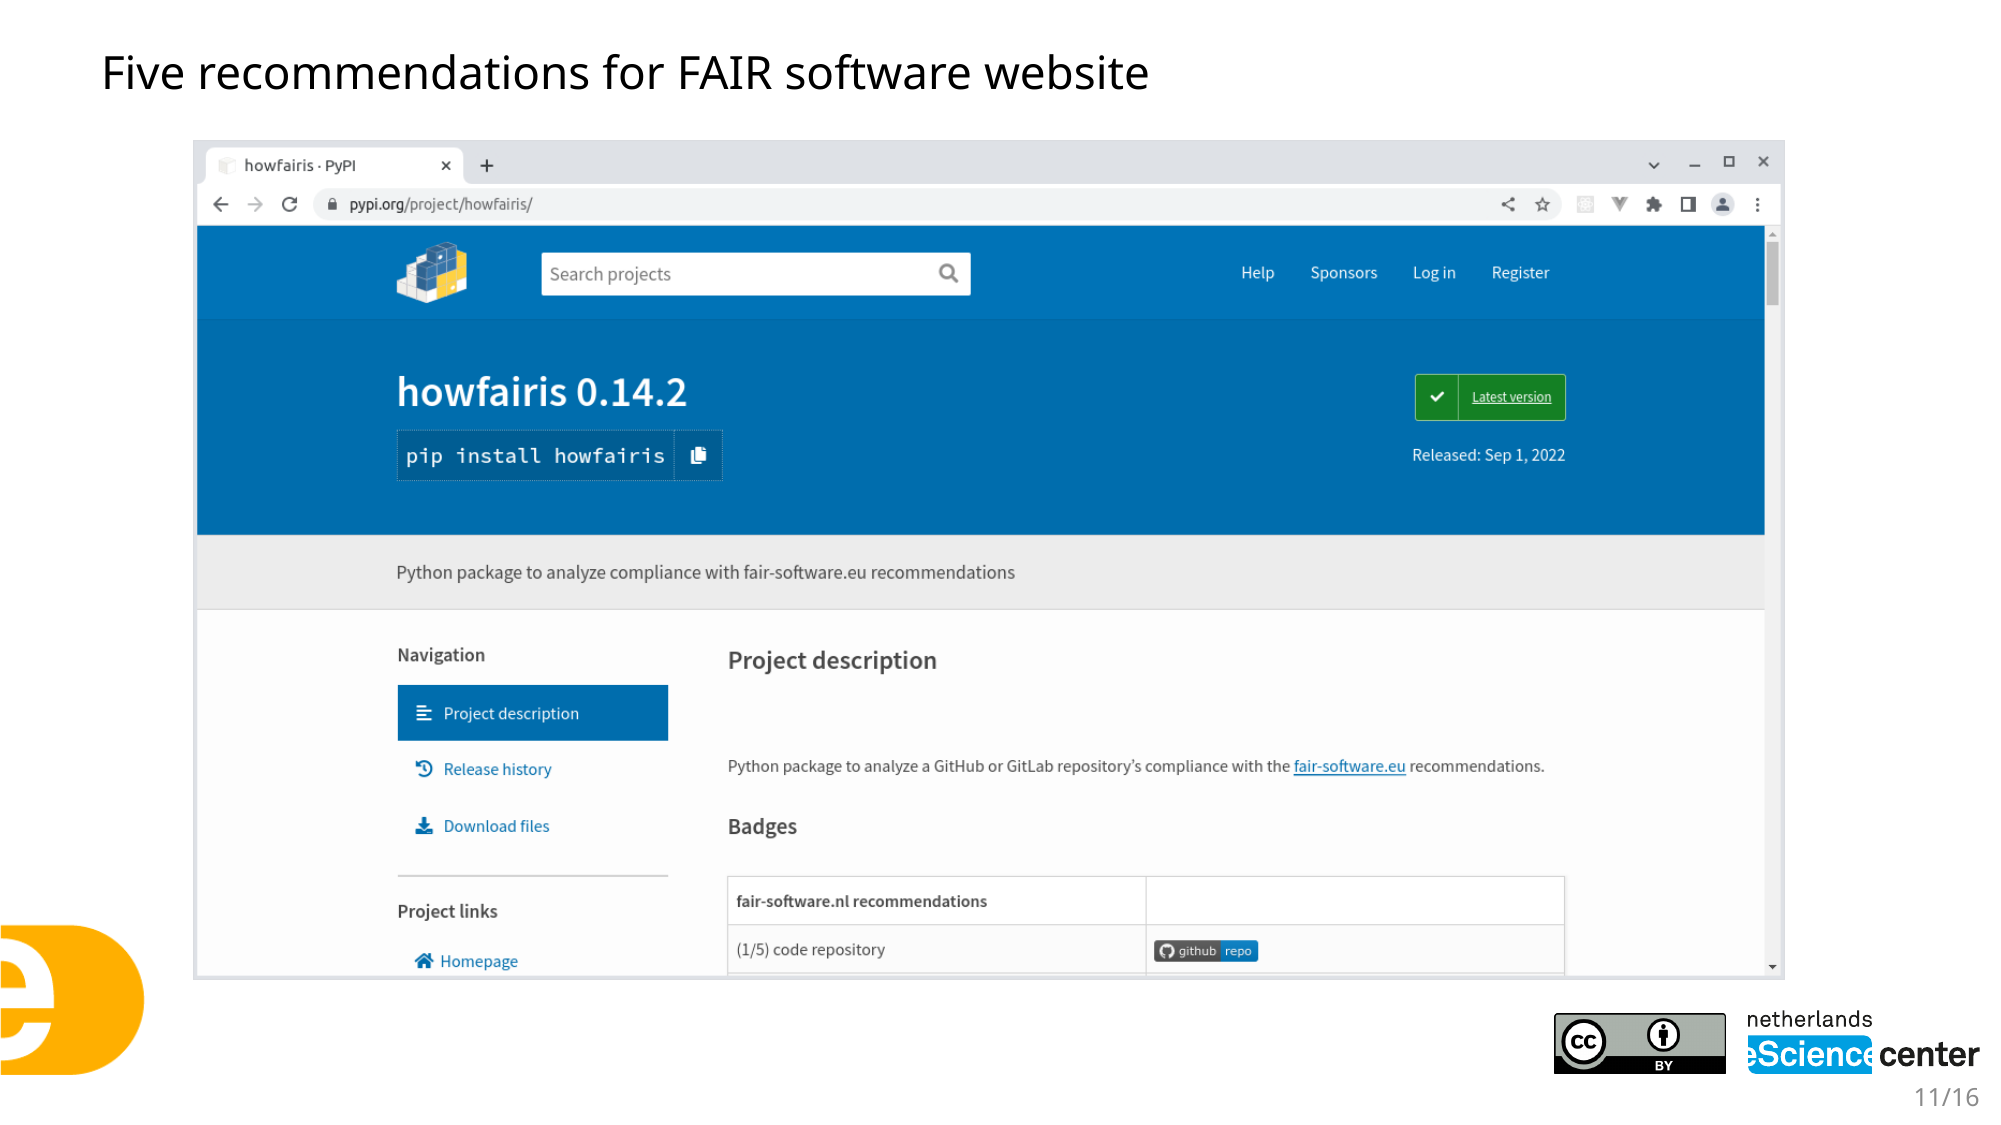

Five recommendations for FAIR software website
11